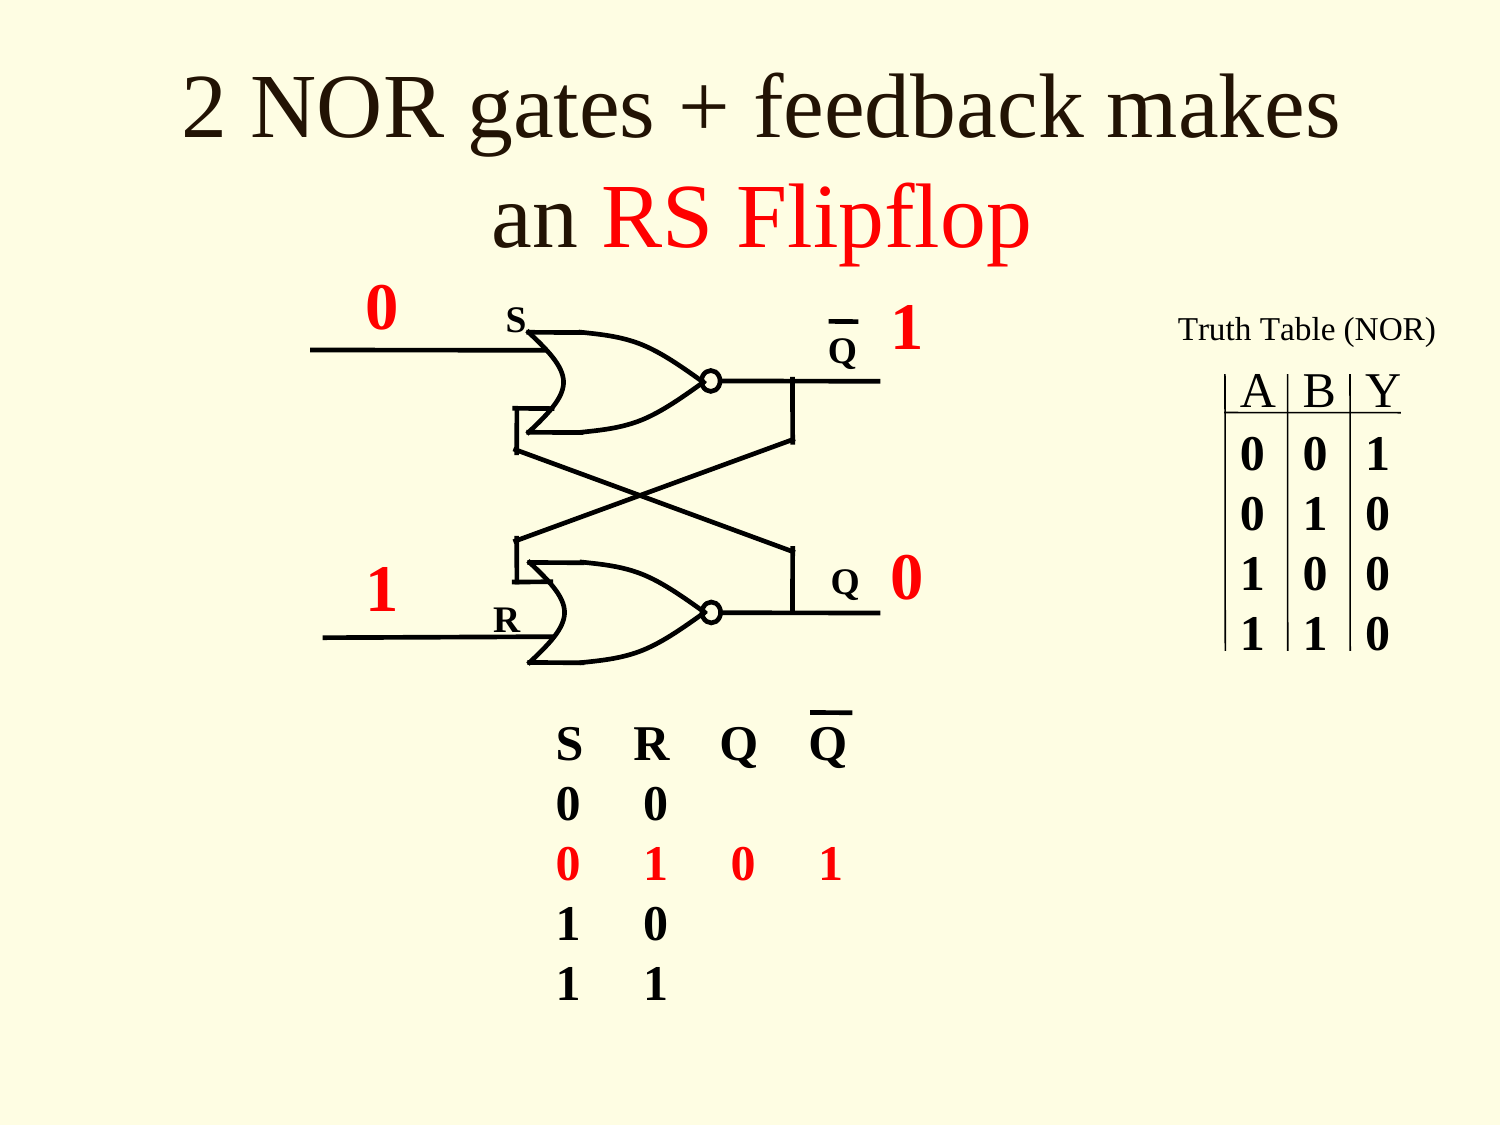

# 2 NOR gates + feedback makes an RS Flipflop
0
1
S
Truth Table (NOR)‏
Q
A
B
Y
0
0
1
1
0
1
0
1
1
0
0
0
0
1
Q
R
S R Q Q
0 0
0 1 0 1
 0
1 1